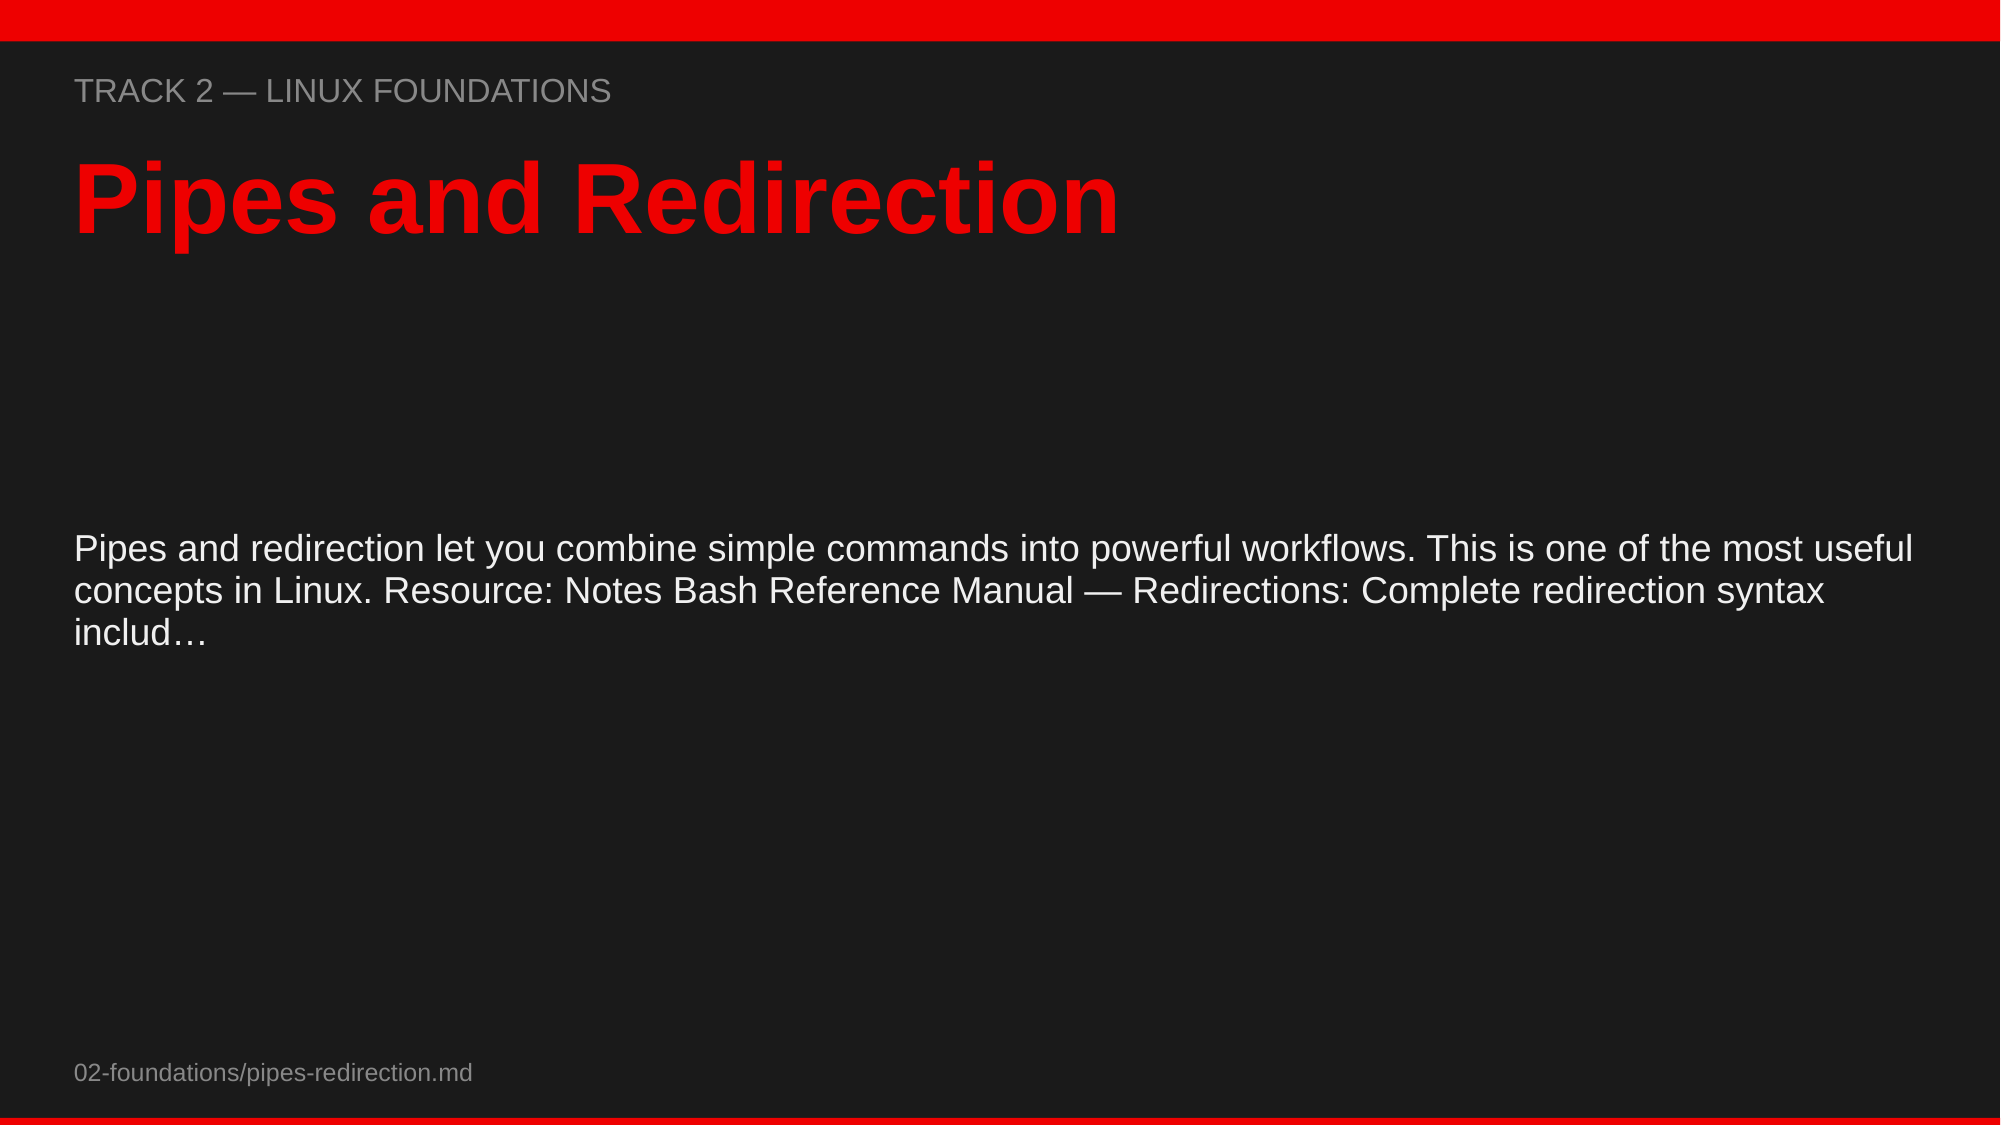

TRACK 2 — LINUX FOUNDATIONS
Pipes and Redirection
Pipes and redirection let you combine simple commands into powerful workflows. This is one of the most useful concepts in Linux. Resource: Notes Bash Reference Manual — Redirections: Complete redirection syntax includ…
02-foundations/pipes-redirection.md